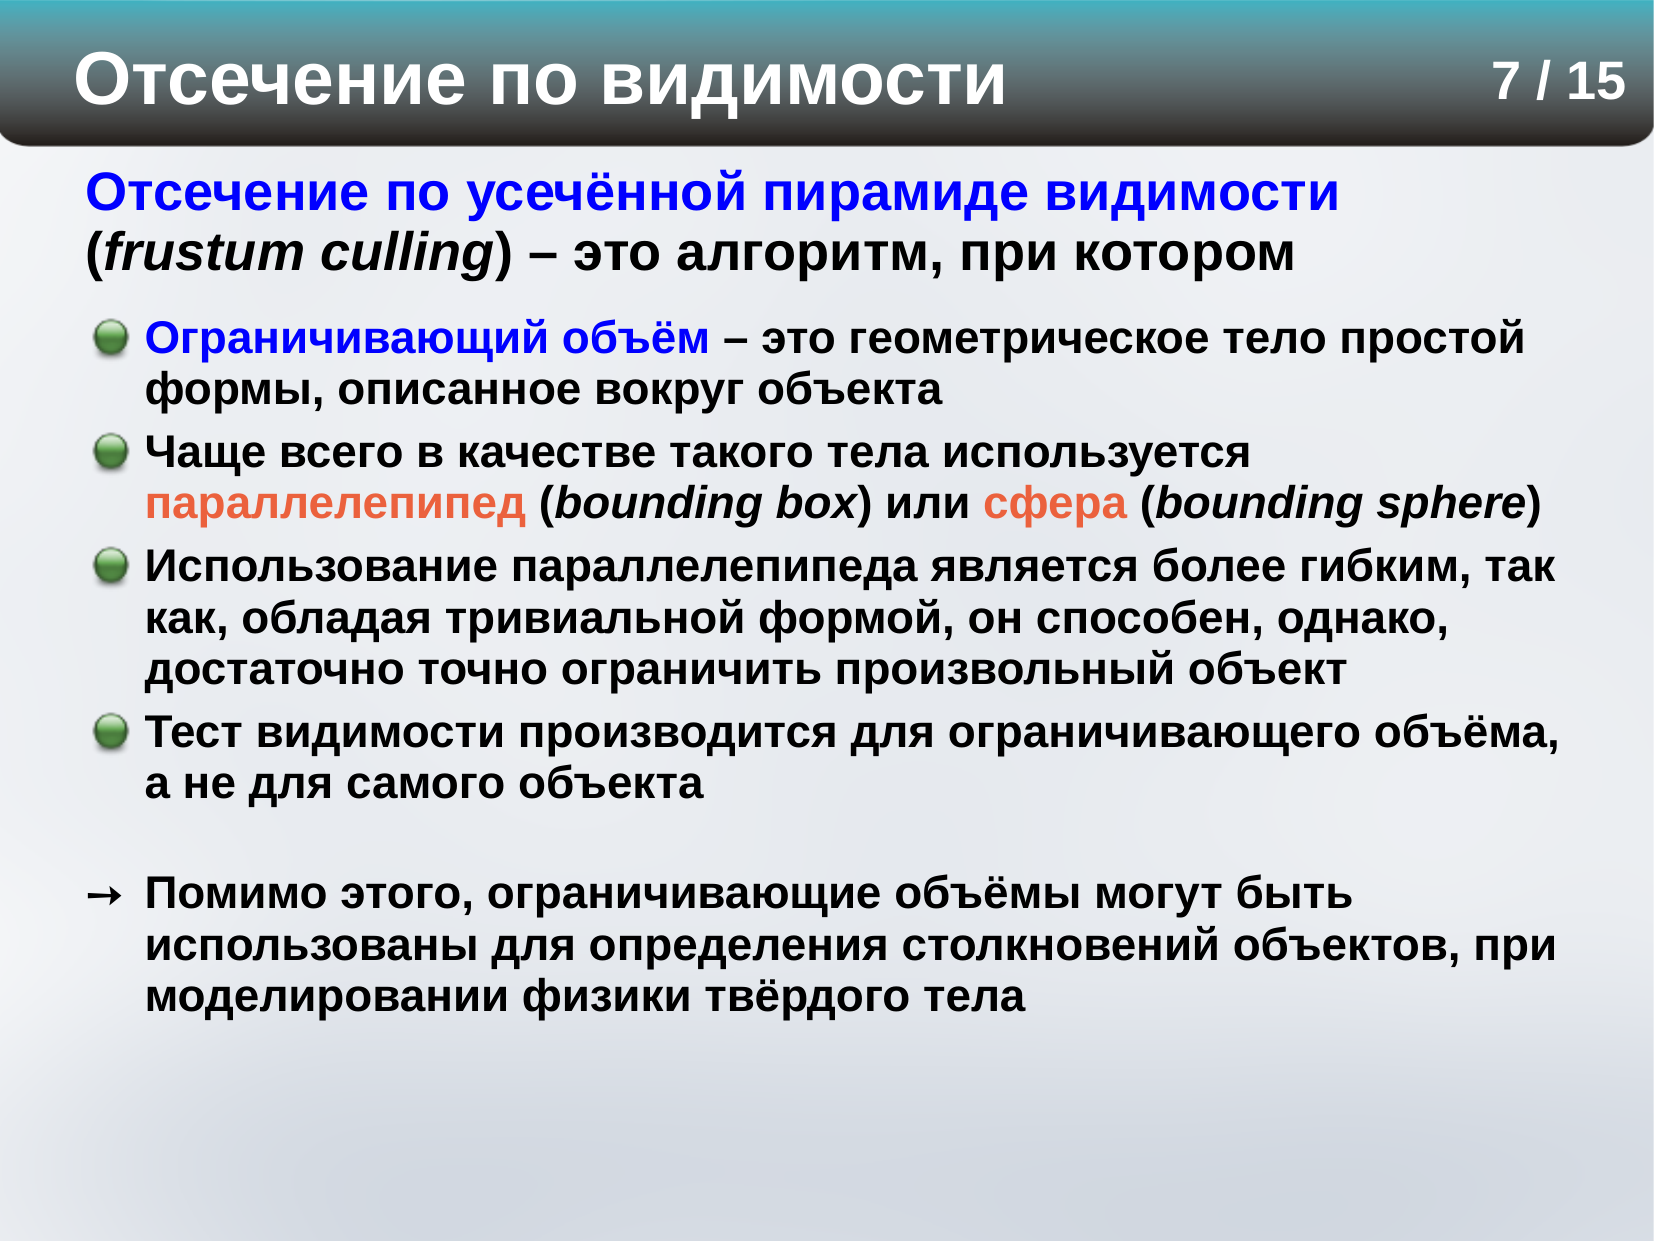

Отсечение по видимости
Отсечение по усечённой пирамиде видимости
(frustum culling) – это алгоритм, при котором
Ограничивающий объём – это геометрическое тело простой формы, описанное вокруг объекта
Чаще всего в качестве такого тела используется параллелепипед (bounding box) или сфера (bounding sphere)
Использование параллелепипеда является более гибким, так как, обладая тривиальной формой, он способен, однако, достаточно точно ограничить произвольный объект
Тест видимости производится для ограничивающего объёма, а не для самого объекта
Помимо этого, ограничивающие объёмы могут быть использованы для определения столкновений объектов, при моделировании физики твёрдого тела